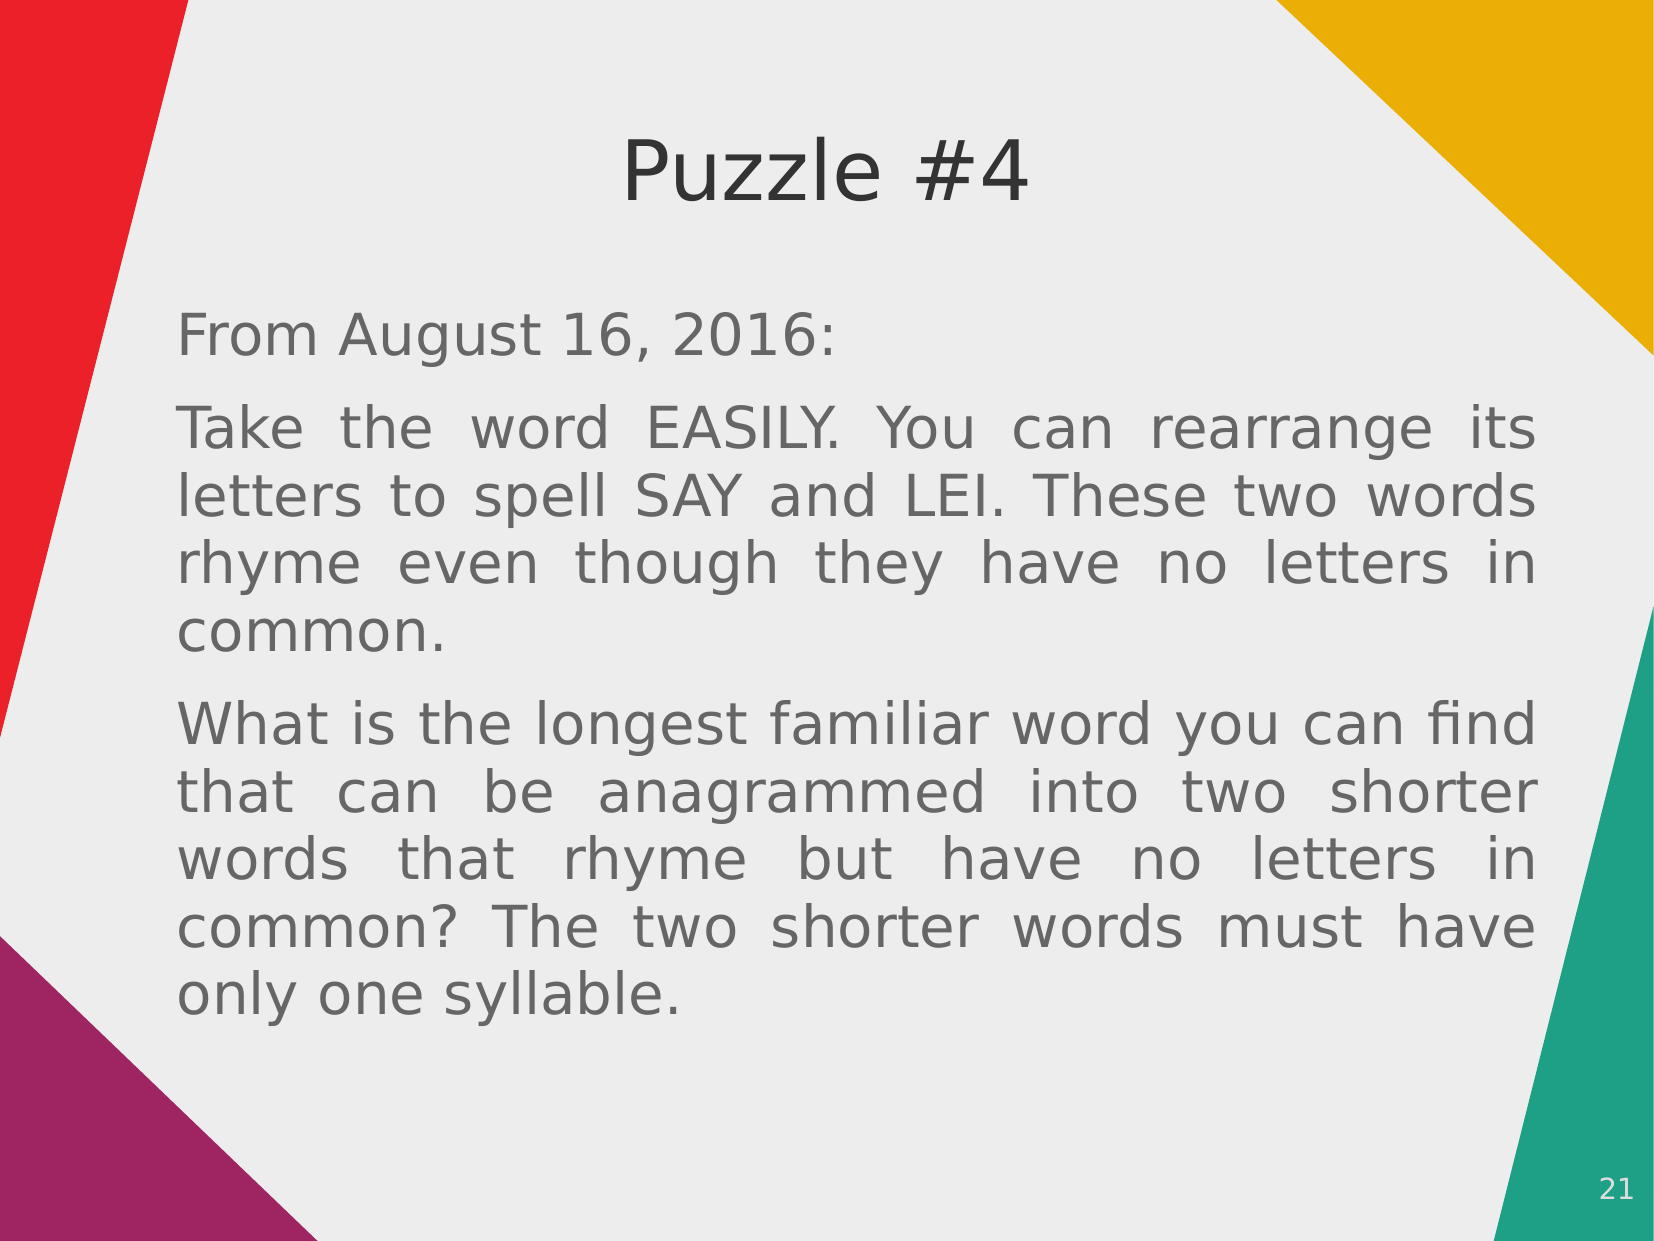

# Puzzle #4
From August 16, 2016:
Take the word EASILY. You can rearrange its letters to spell SAY and LEI. These two words rhyme even though they have no letters in common.
What is the longest familiar word you can find that can be anagrammed into two shorter words that rhyme but have no letters in common? The two shorter words must have only one syllable.
21